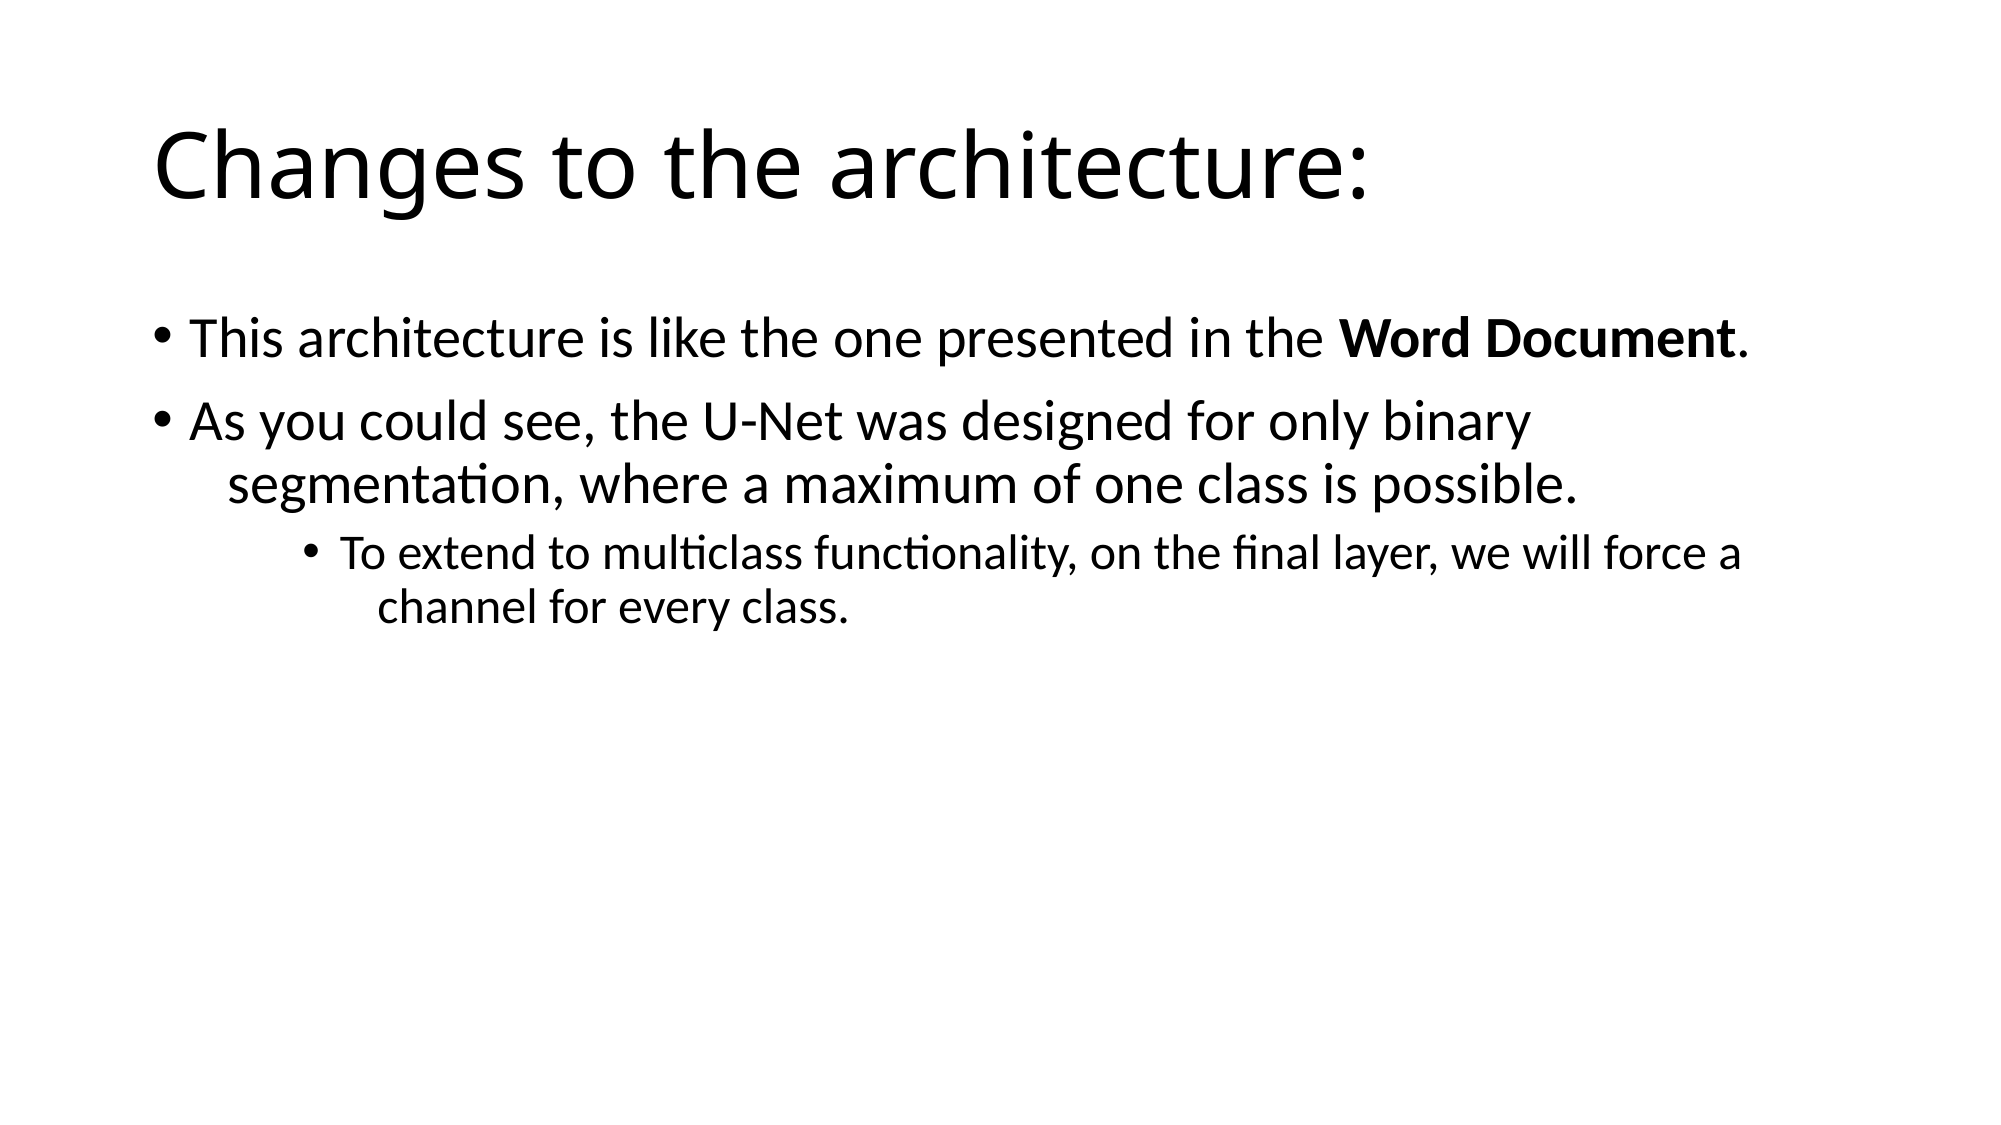

# Changes to the architecture:
This architecture is like the one presented in the Word Document.
As you could see, the U-Net was designed for only binary segmentation, where a maximum of one class is possible.
To extend to multiclass functionality, on the final layer, we will force a channel for every class.